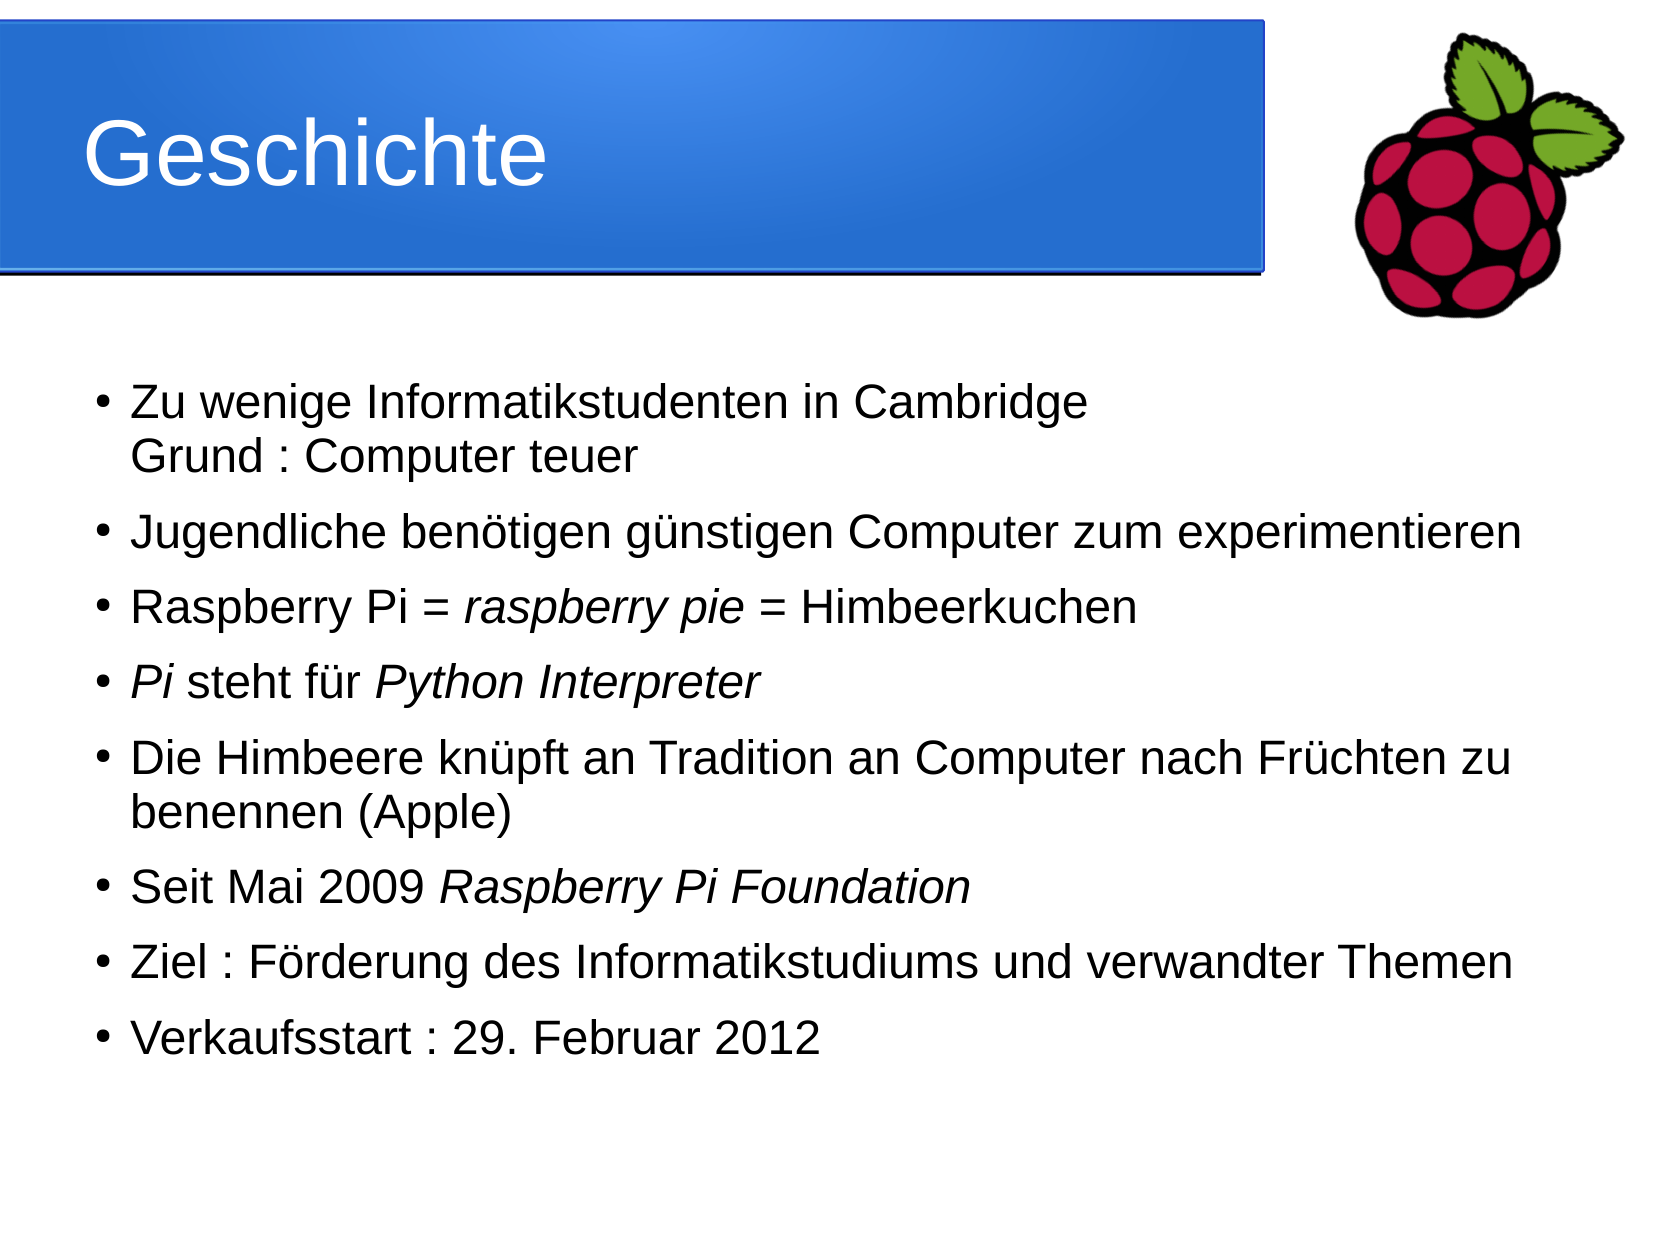

# Geschichte
Zu wenige Informatikstudenten in Cambridge
Grund : Computer teuer
Jugendliche benötigen günstigen Computer zum experimentieren
Raspberry Pi = raspberry pie = Himbeerkuchen
Pi steht für Python Interpreter
Die Himbeere knüpft an Tradition an Computer nach Früchten zu benennen (Apple)
Seit Mai 2009 Raspberry Pi Foundation
Ziel : Förderung des Informatikstudiums und verwandter Themen
Verkaufsstart : 29. Februar 2012